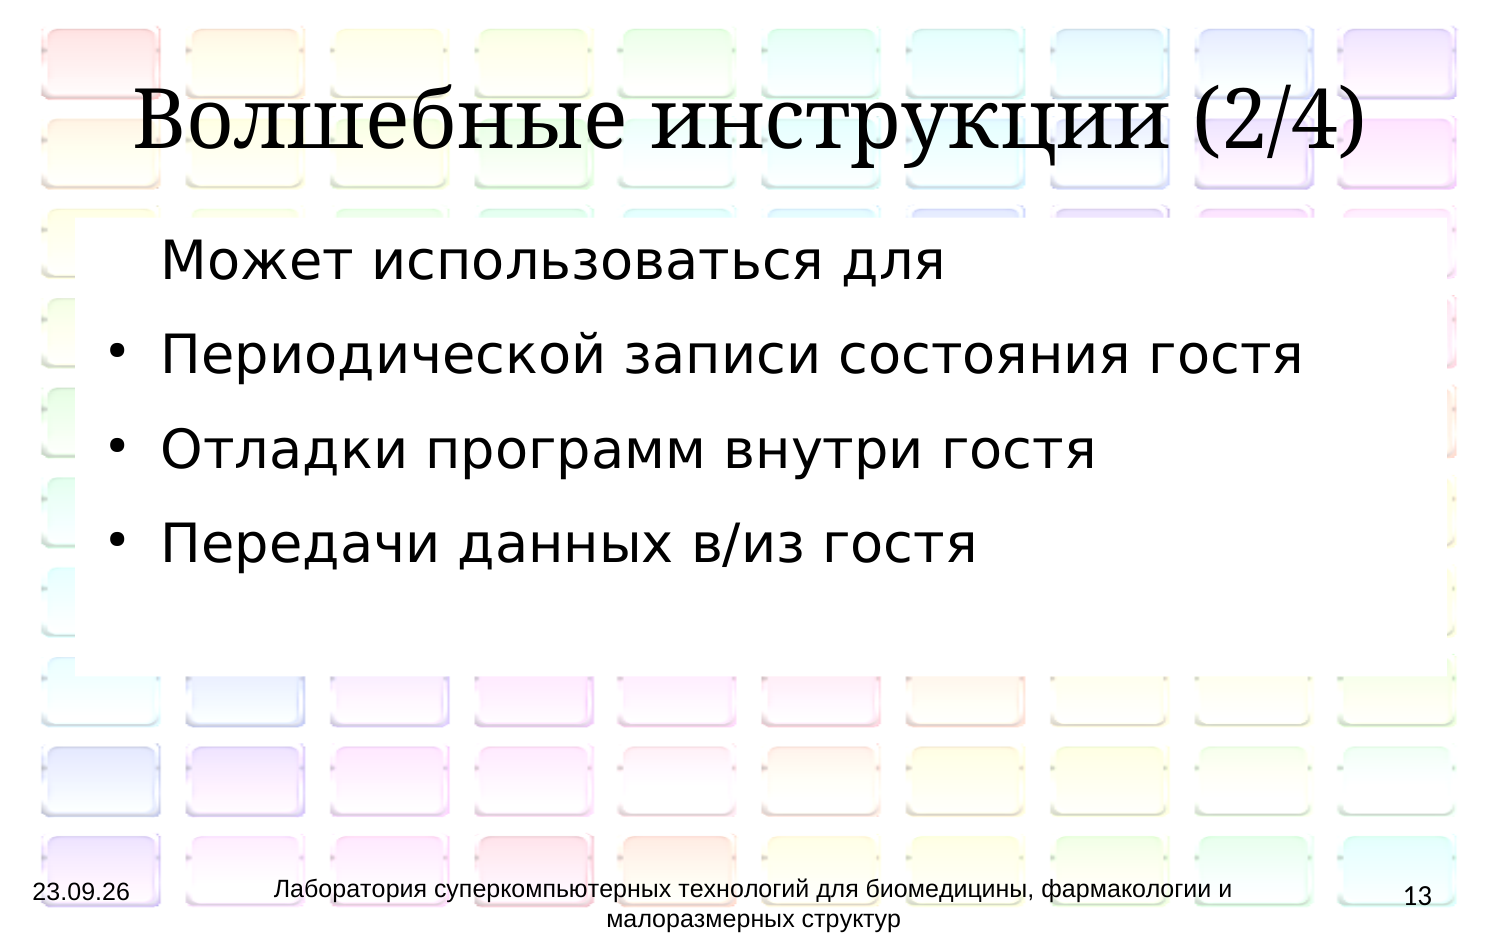

# Волшебные инструкции (2/4)
Может использоваться для
Периодической записи состояния гостя
Отладки программ внутри гостя
Передачи данных в/из гостя
Лаборатория суперкомпьютерных технологий для биомедицины, фармакологии и малоразмерных структур